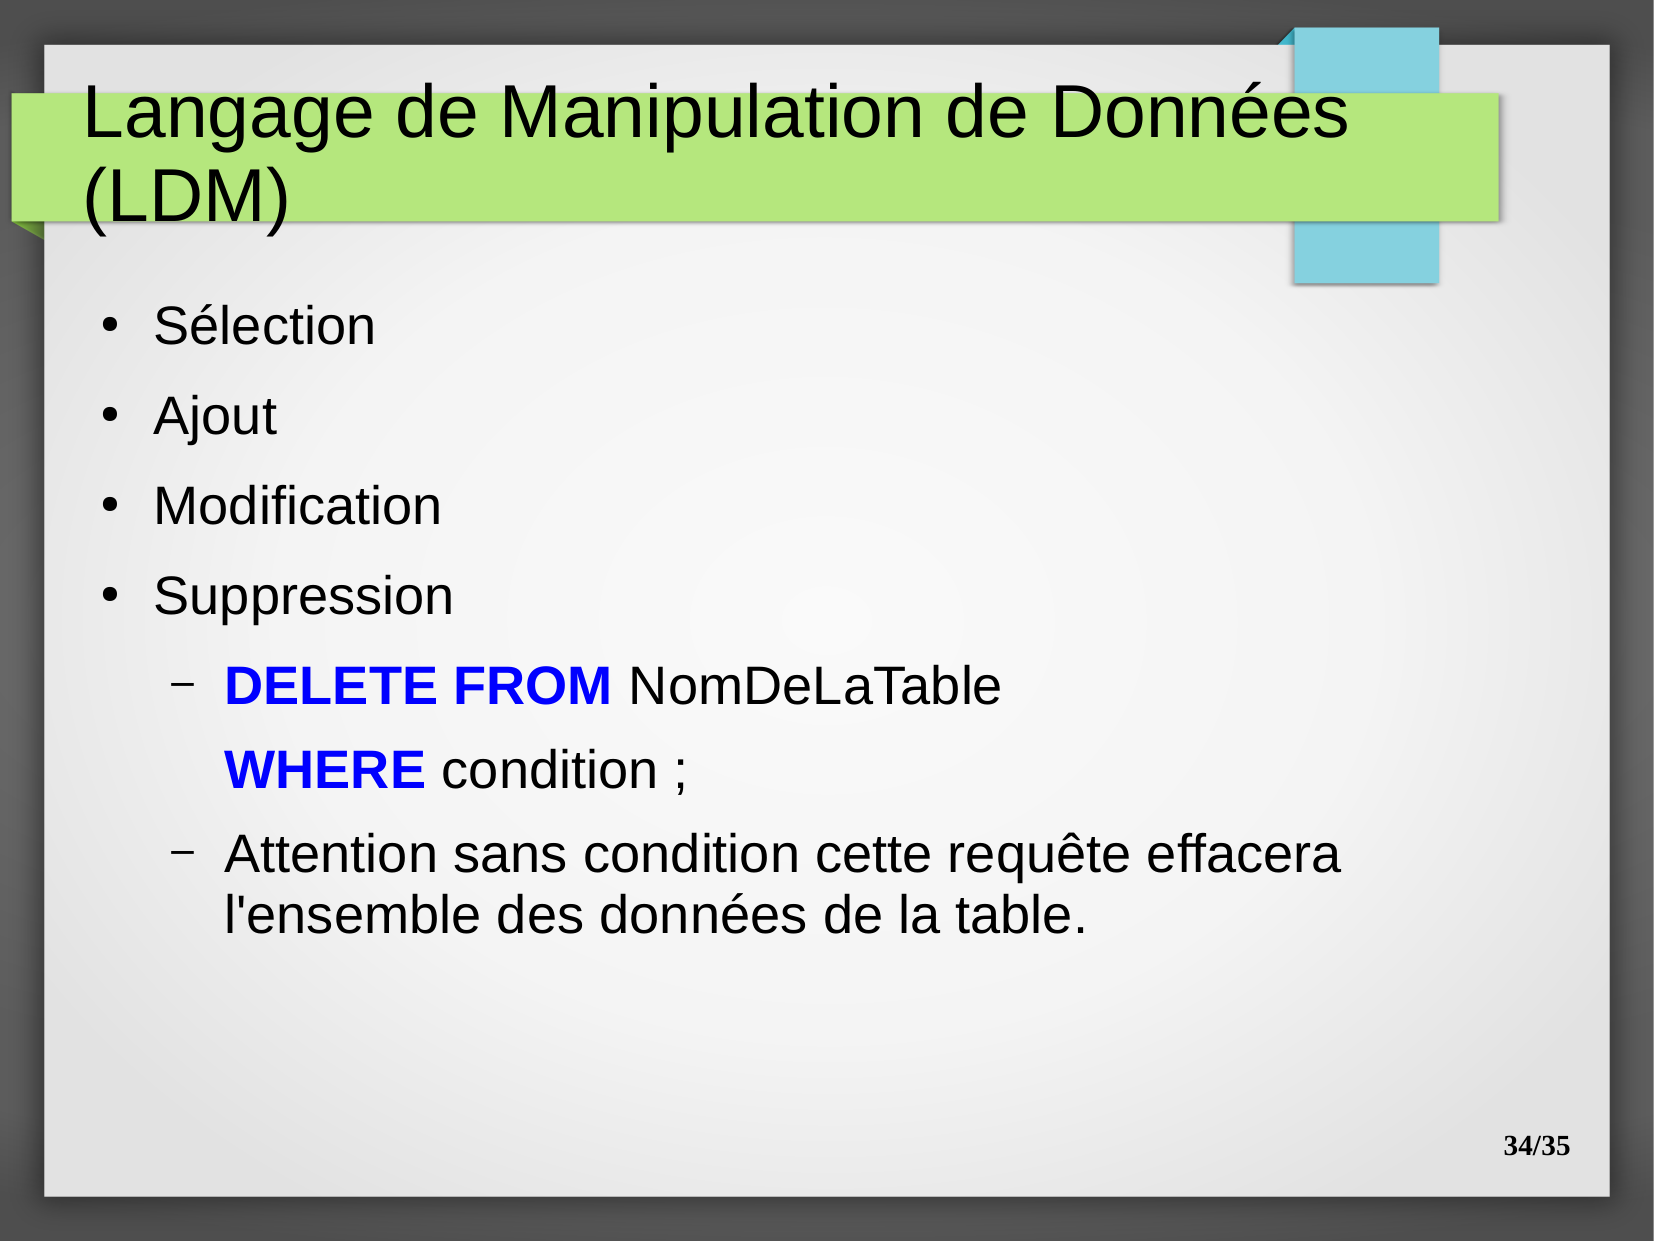

# Langage de Manipulation de Données (LDM)
Sélection
Ajout
Modification
Suppression
DELETE FROM NomDeLaTable
WHERE condition ;
Attention sans condition cette requête effacera l'ensemble des données de la table.
34